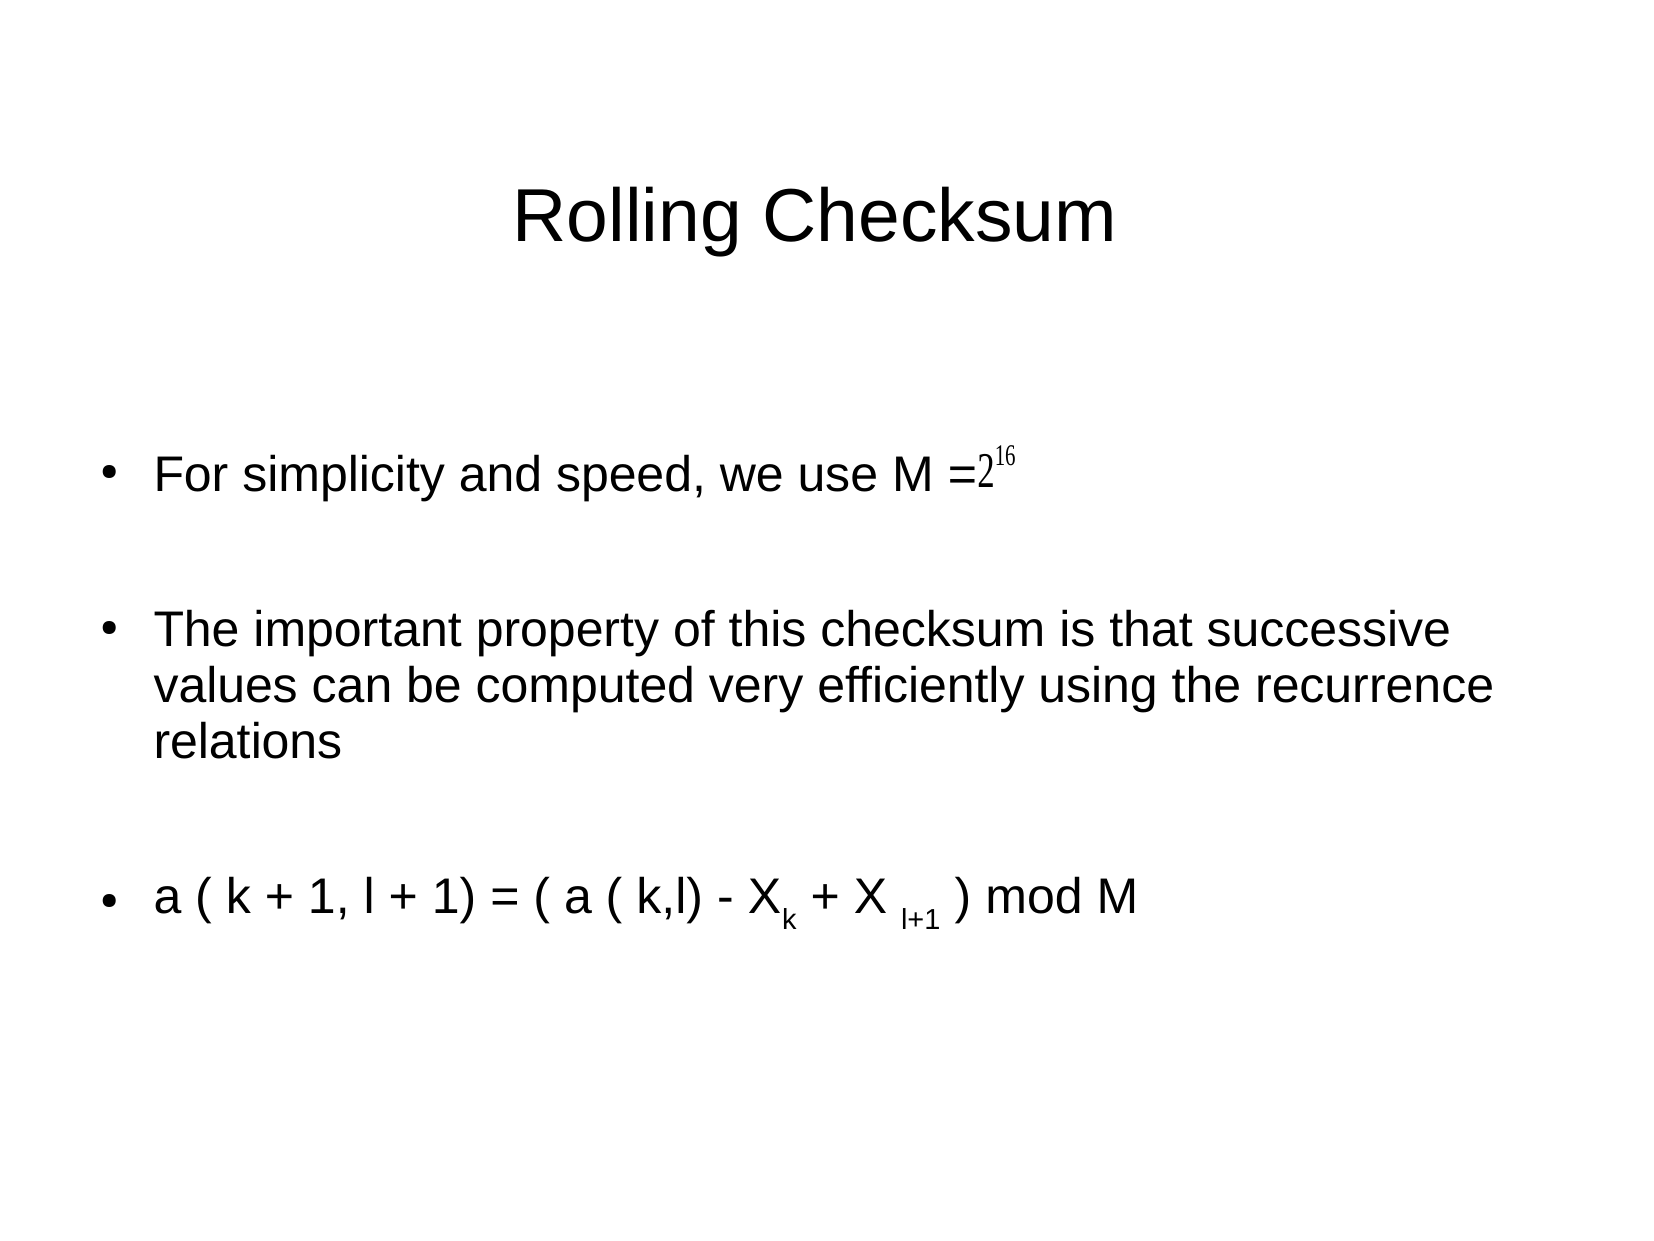

# Rolling Checksum
For simplicity and speed, we use M =
The important property of this checksum is that successive values can be computed very efficiently using the recurrence relations
a ( k + 1, l + 1) = ( a ( k,l) - Xk + X l+1 ) mod M